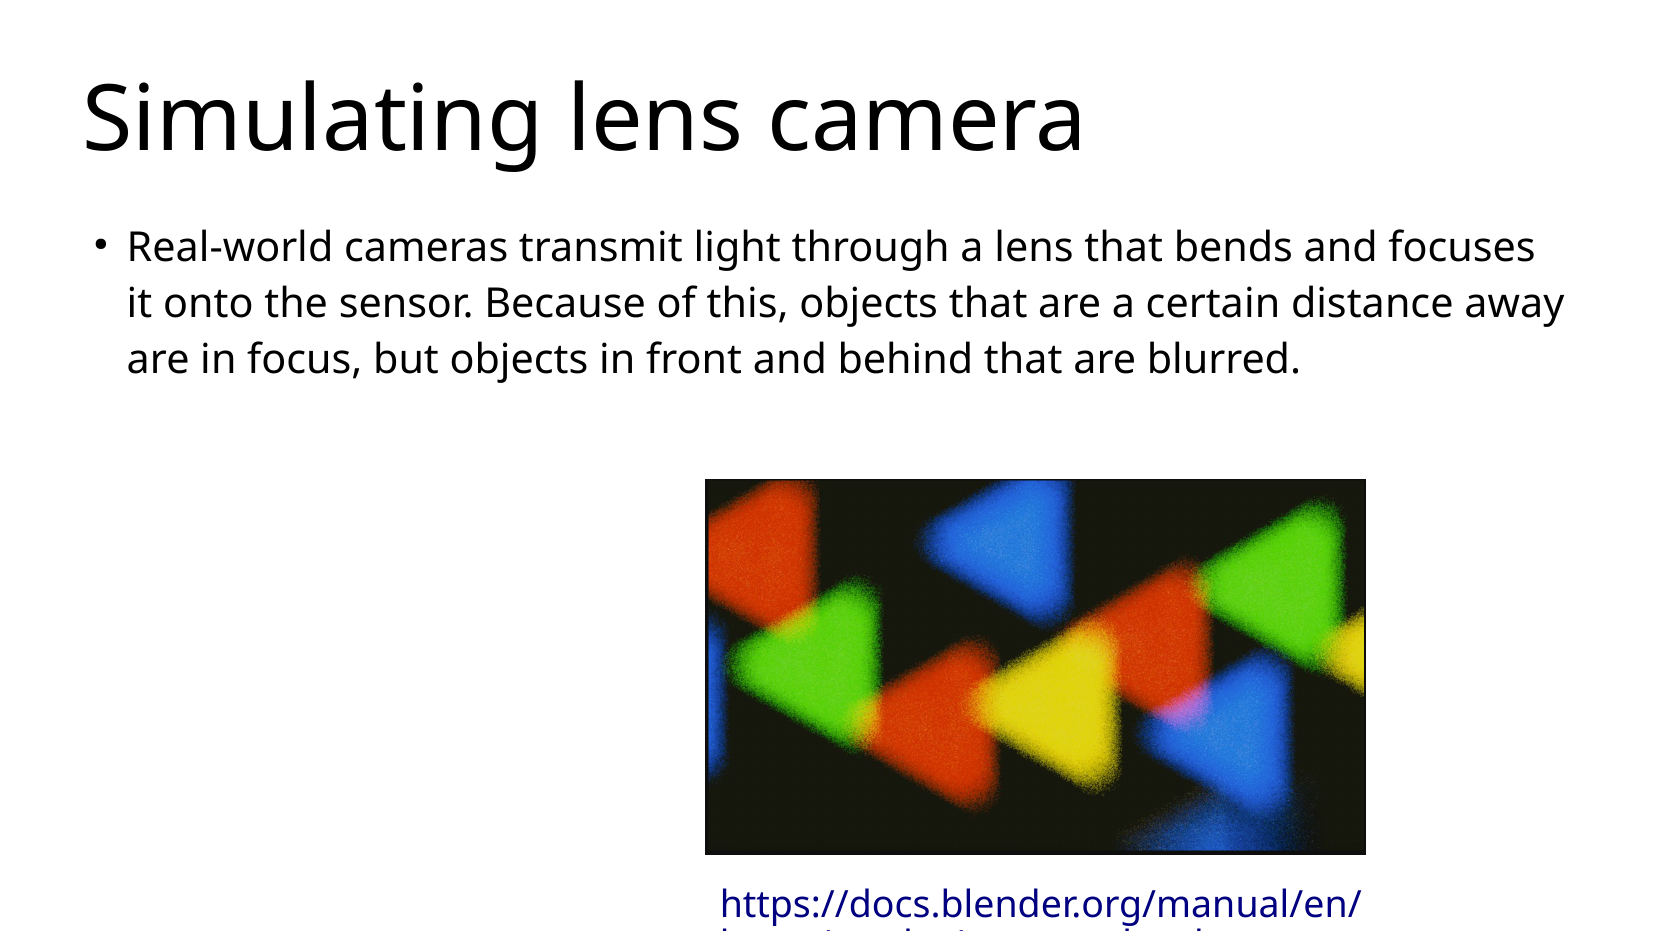

# Simulating lens camera
Real-world cameras transmit light through a lens that bends and focuses it onto the sensor. Because of this, objects that are a certain distance away are in focus, but objects in front and behind that are blurred.
https://docs.blender.org/manual/en/latest/render/cameras.html